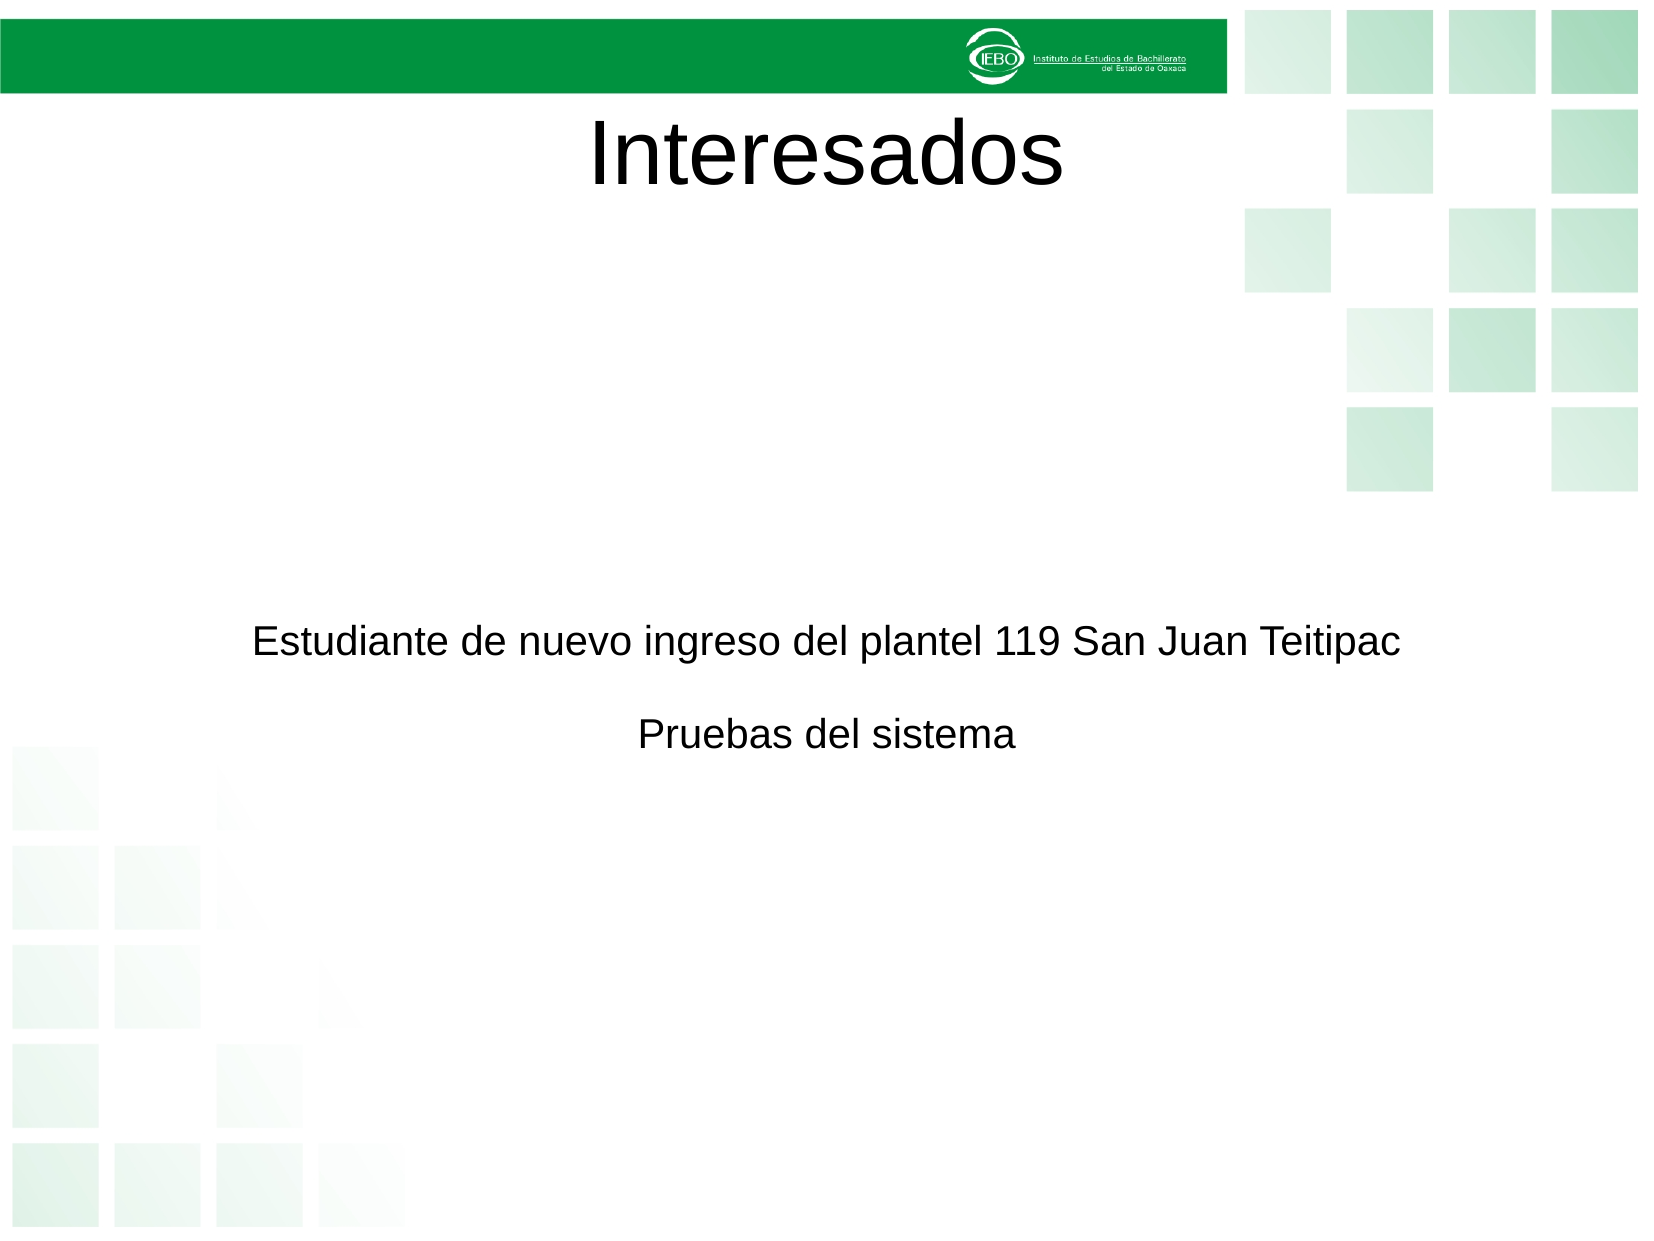

# Interesados
Estudiante de nuevo ingreso del plantel 119 San Juan Teitipac
Pruebas del sistema